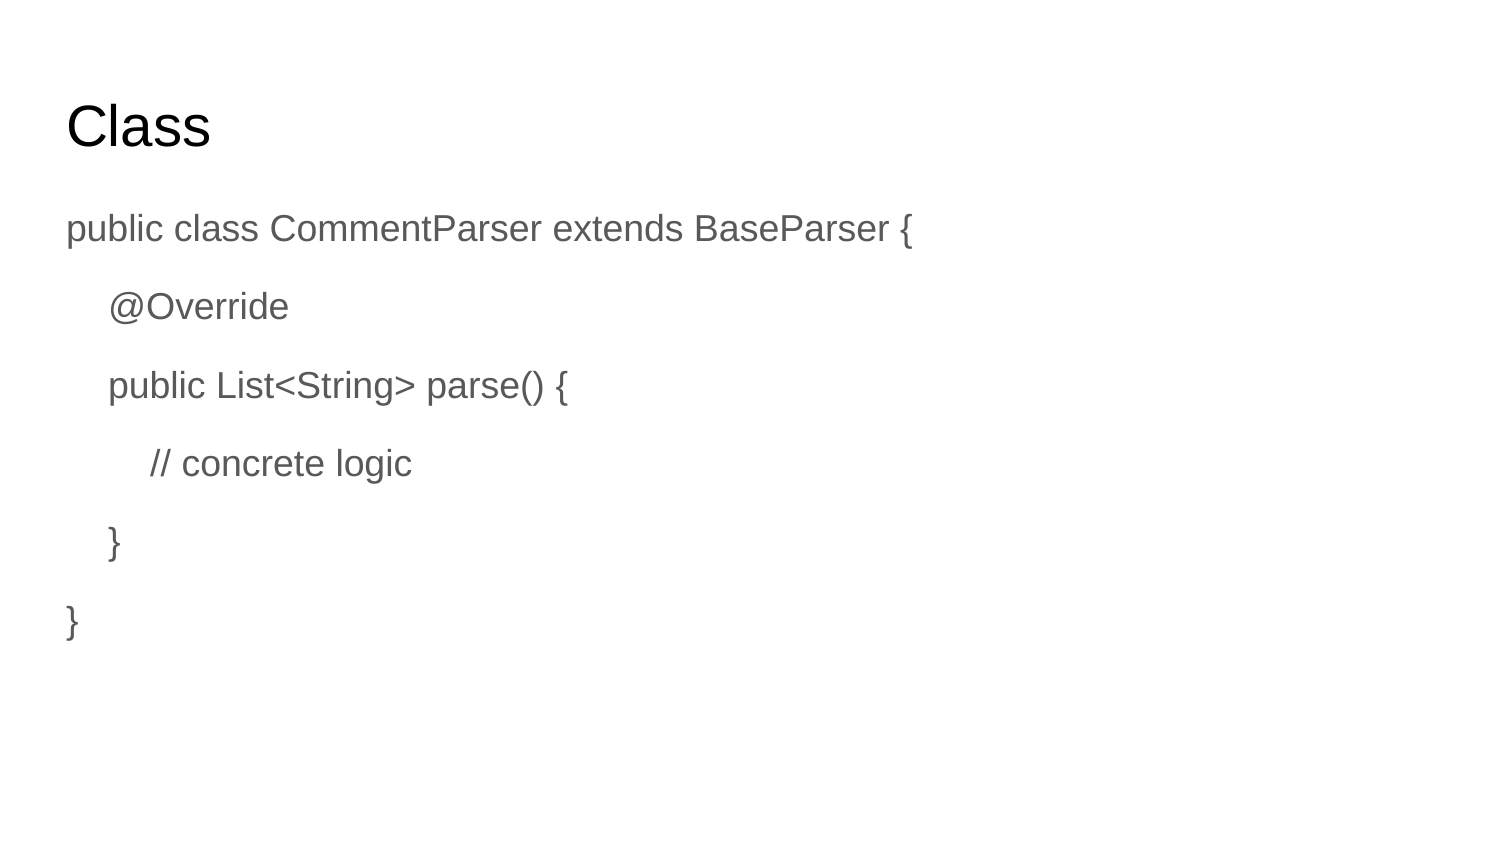

# Class
public class CommentParser extends BaseParser {
 @Override
 public List<String> parse() {
 // concrete logic
 }
}